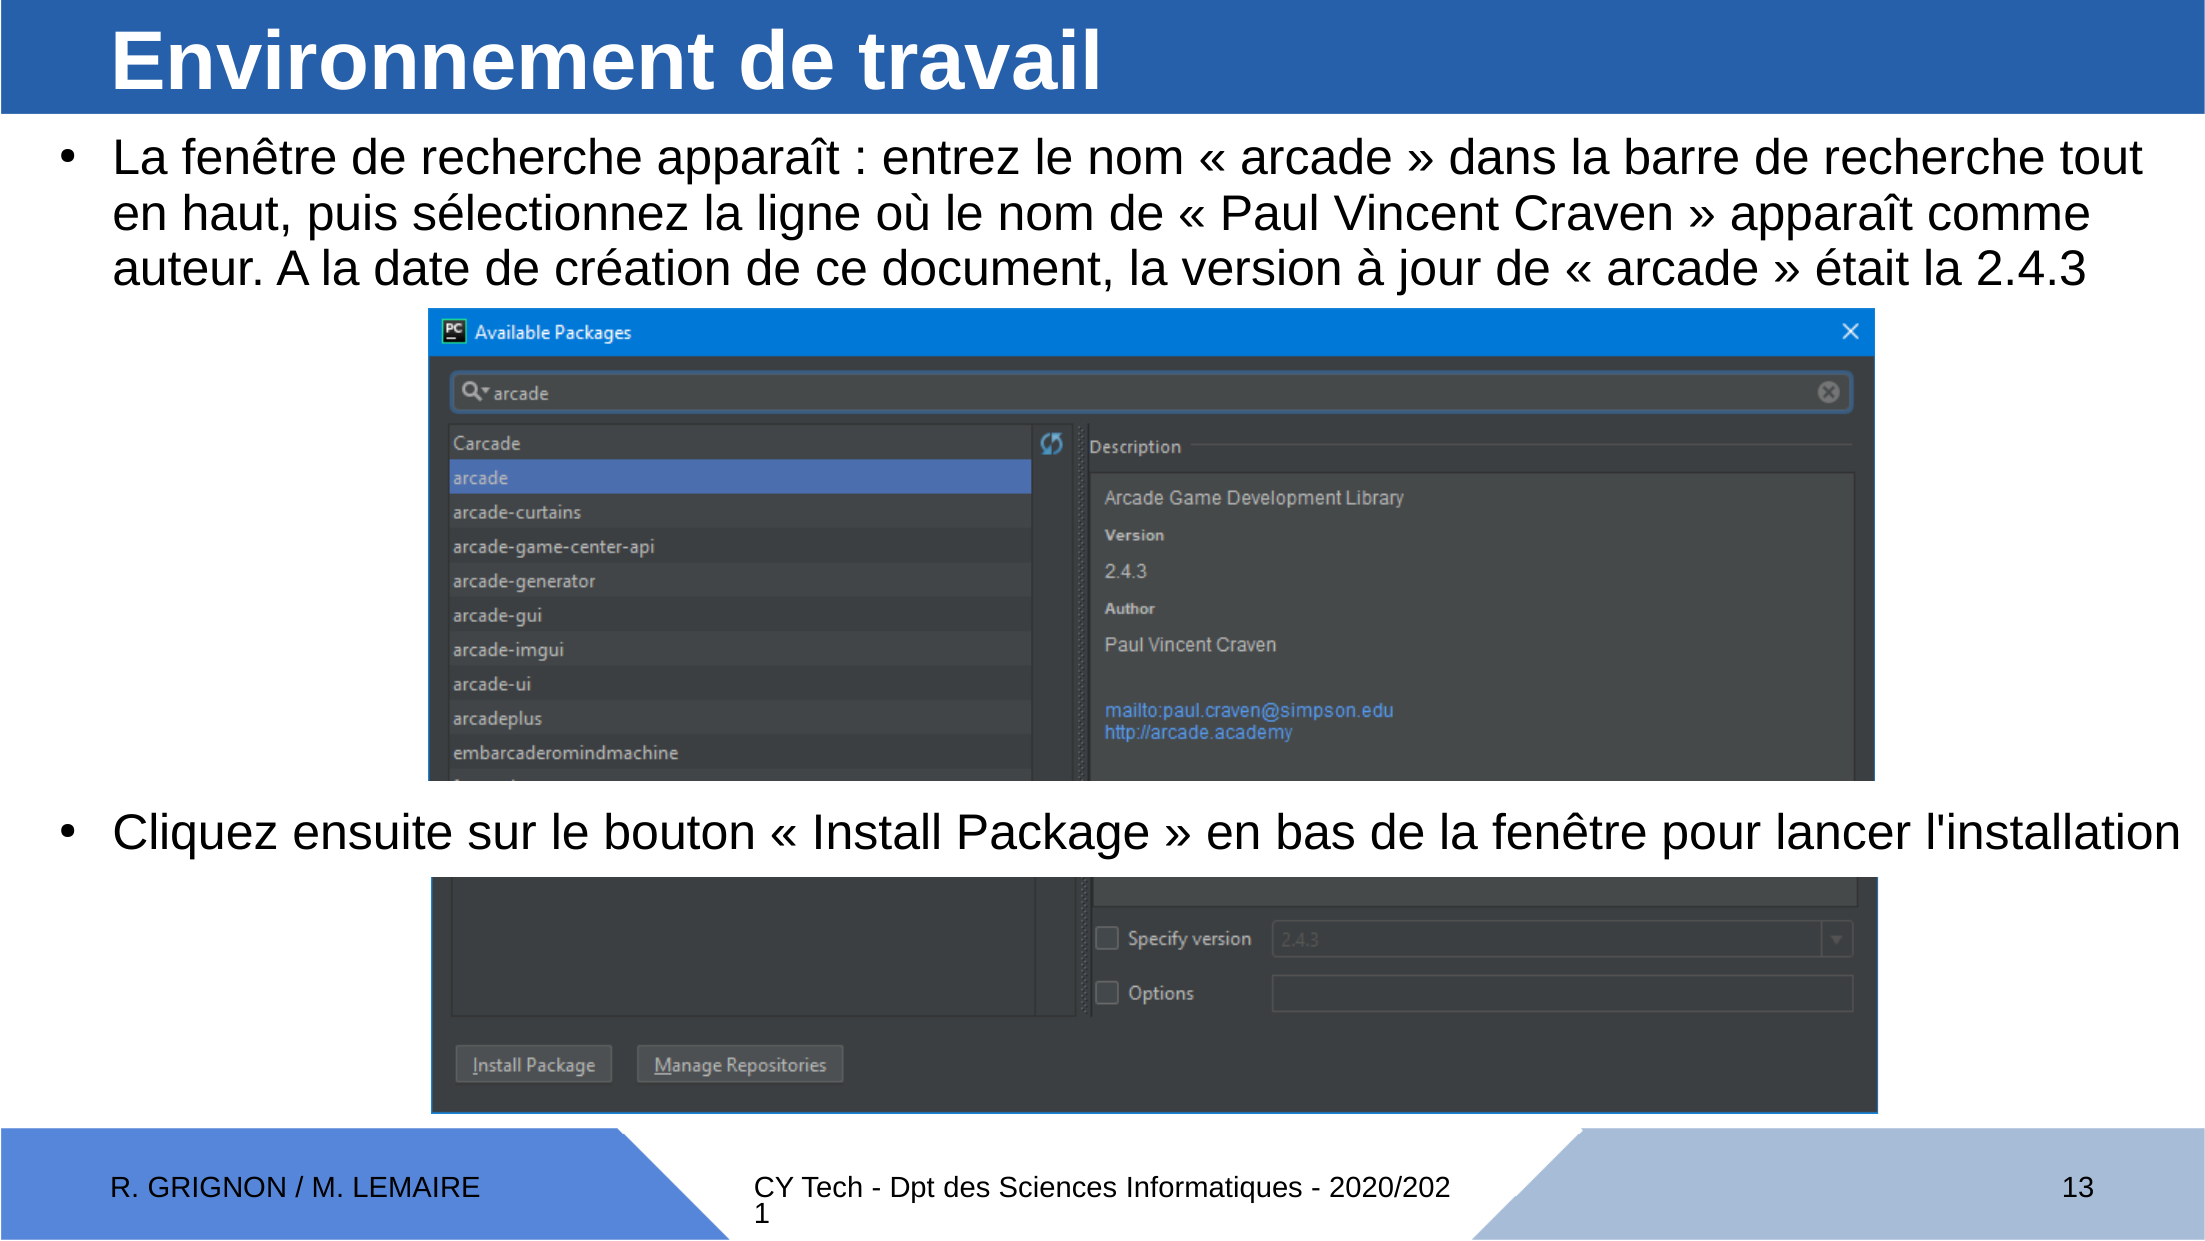

# Environnement de travail
La fenêtre de recherche apparaît : entrez le nom « arcade » dans la barre de recherche tout en haut, puis sélectionnez la ligne où le nom de « Paul Vincent Craven » apparaît comme auteur. A la date de création de ce document, la version à jour de « arcade » était la 2.4.3
Cliquez ensuite sur le bouton « Install Package » en bas de la fenêtre pour lancer l'installation
R. GRIGNON / M. LEMAIRE
CY Tech - Dpt des Sciences Informatiques - 2020/2021
13